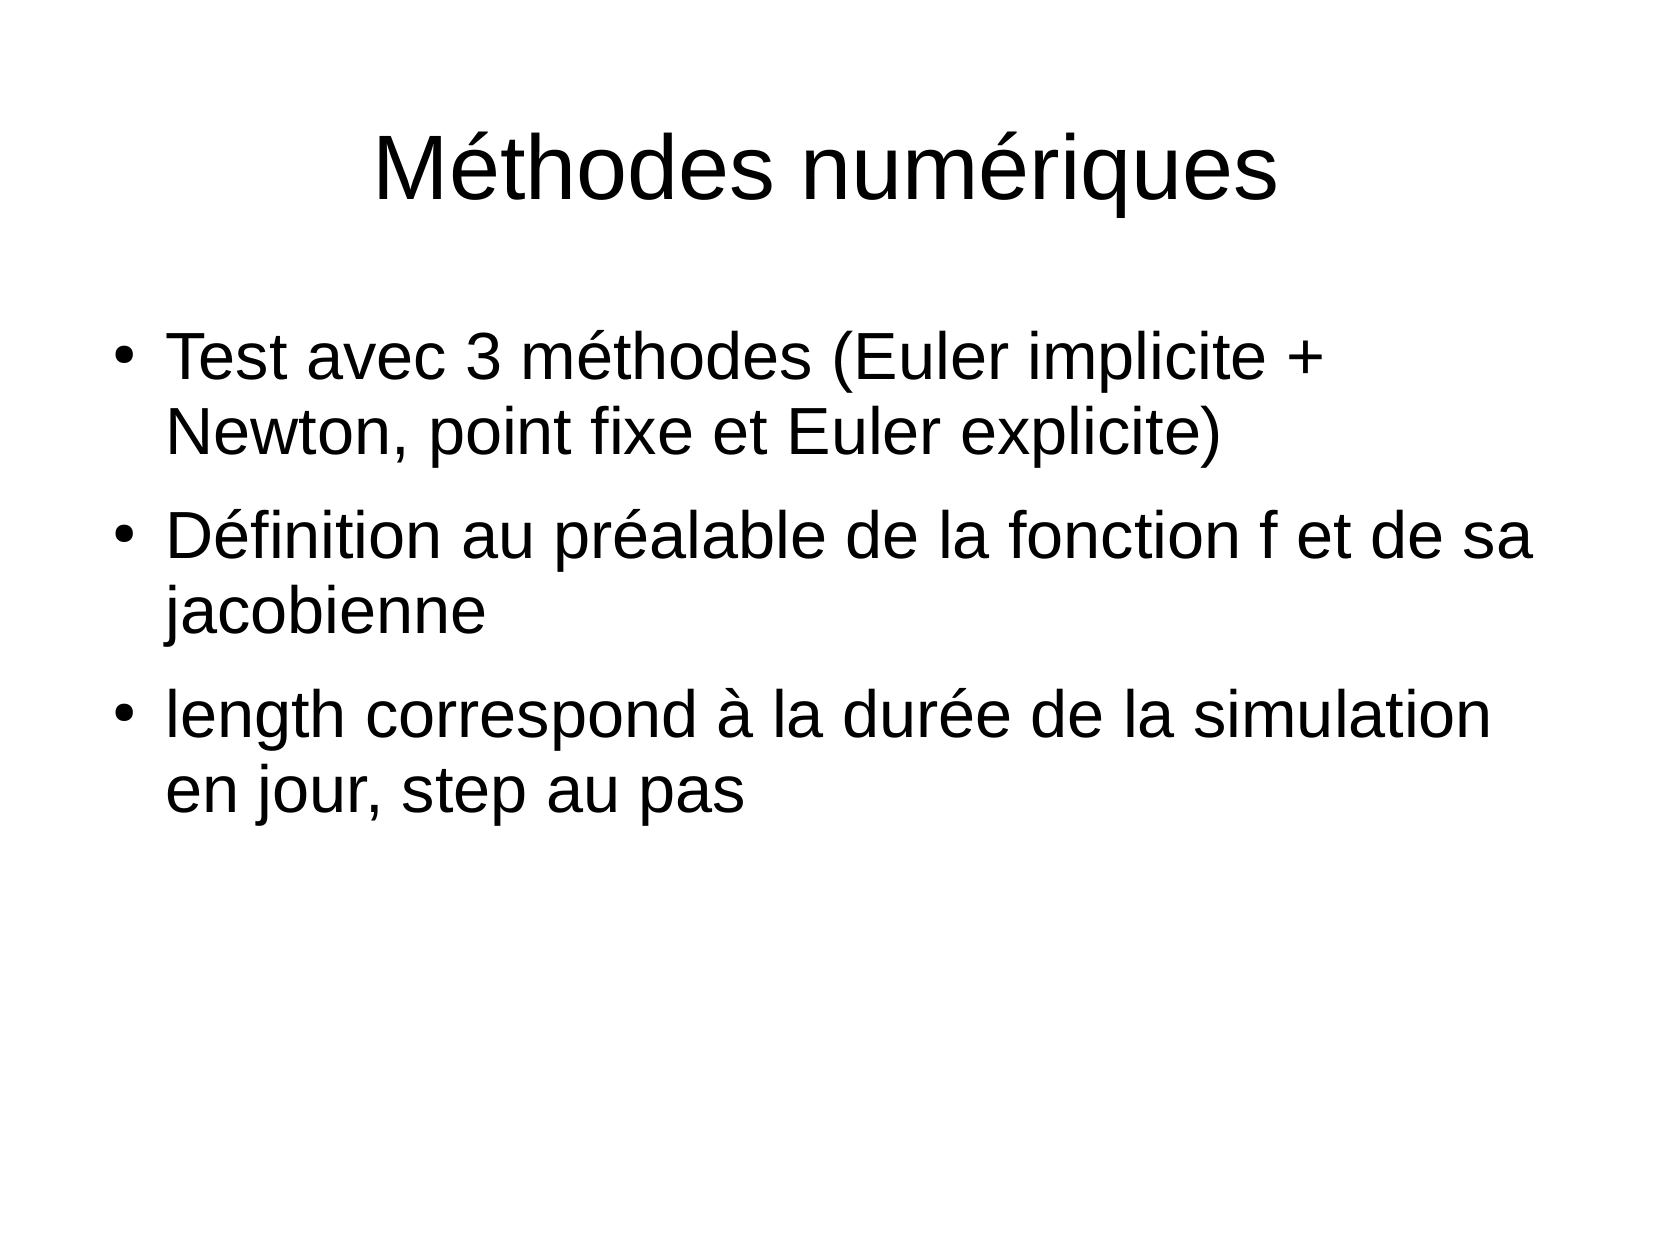

# Méthodes numériques
Test avec 3 méthodes (Euler implicite + Newton, point fixe et Euler explicite)
Définition au préalable de la fonction f et de sa jacobienne
length correspond à la durée de la simulation en jour, step au pas